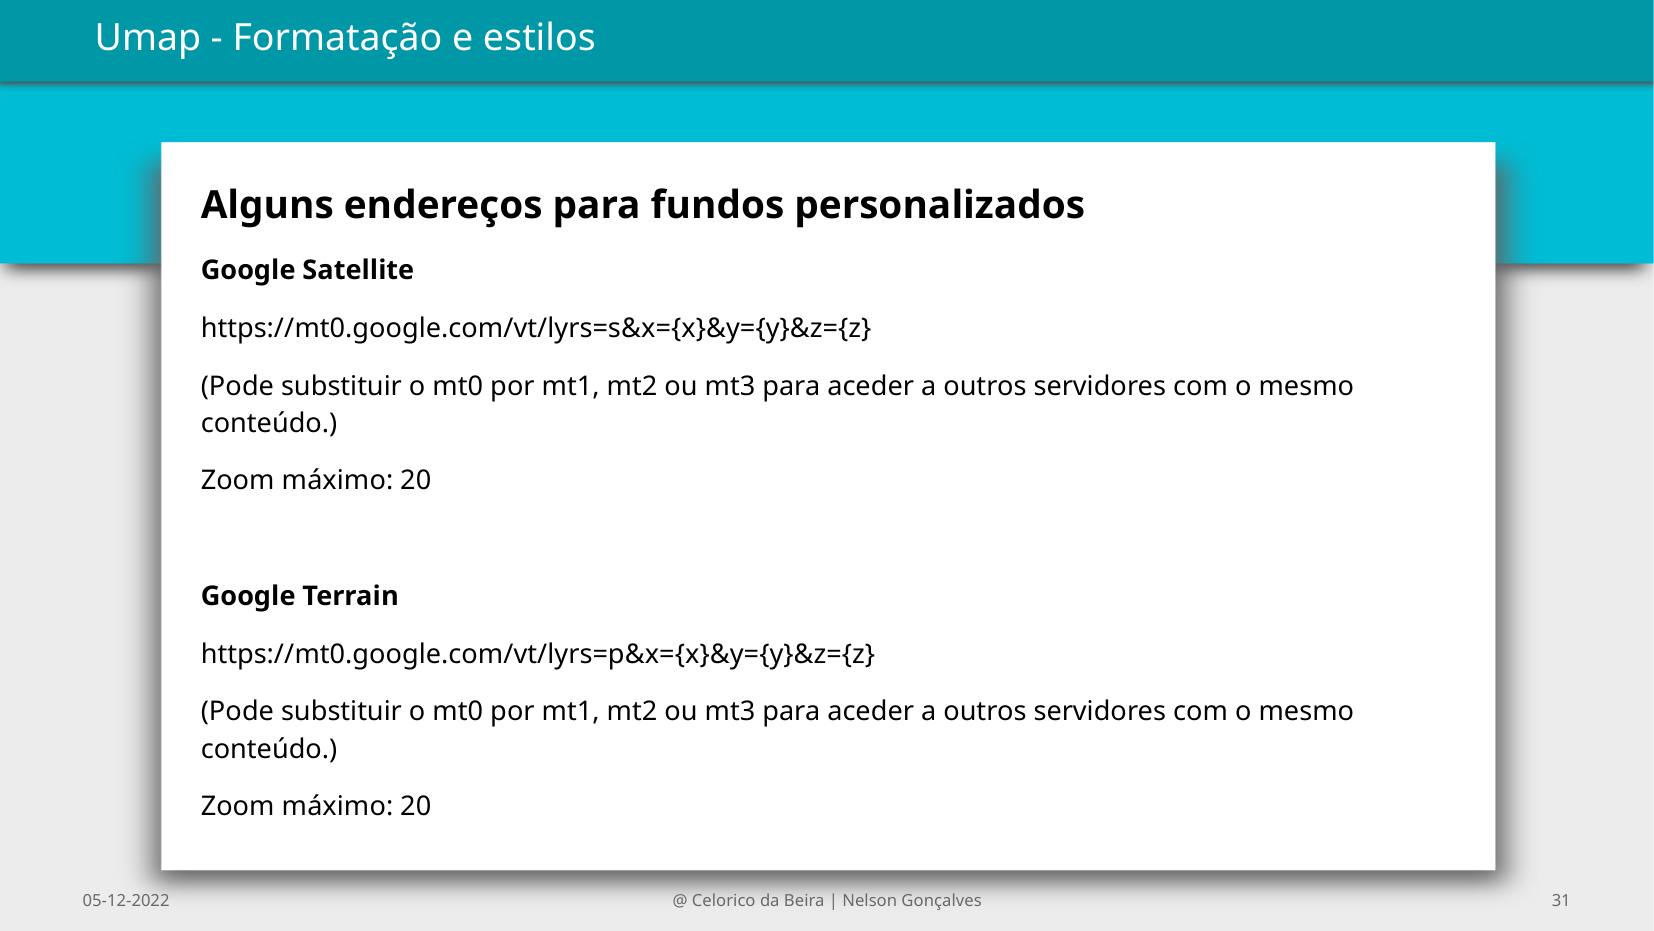

# Umap - Formatação e estilos
Alguns endereços para fundos personalizados
Google Satellite
https://mt0.google.com/vt/lyrs=s&x={x}&y={y}&z={z}
(Pode substituir o mt0 por mt1, mt2 ou mt3 para aceder a outros servidores com o mesmo conteúdo.)
Zoom máximo: 20
Google Terrain
https://mt0.google.com/vt/lyrs=p&x={x}&y={y}&z={z}
(Pode substituir o mt0 por mt1, mt2 ou mt3 para aceder a outros servidores com o mesmo conteúdo.)
Zoom máximo: 20
05-12-2022
@ Celorico da Beira | Nelson Gonçalves
31